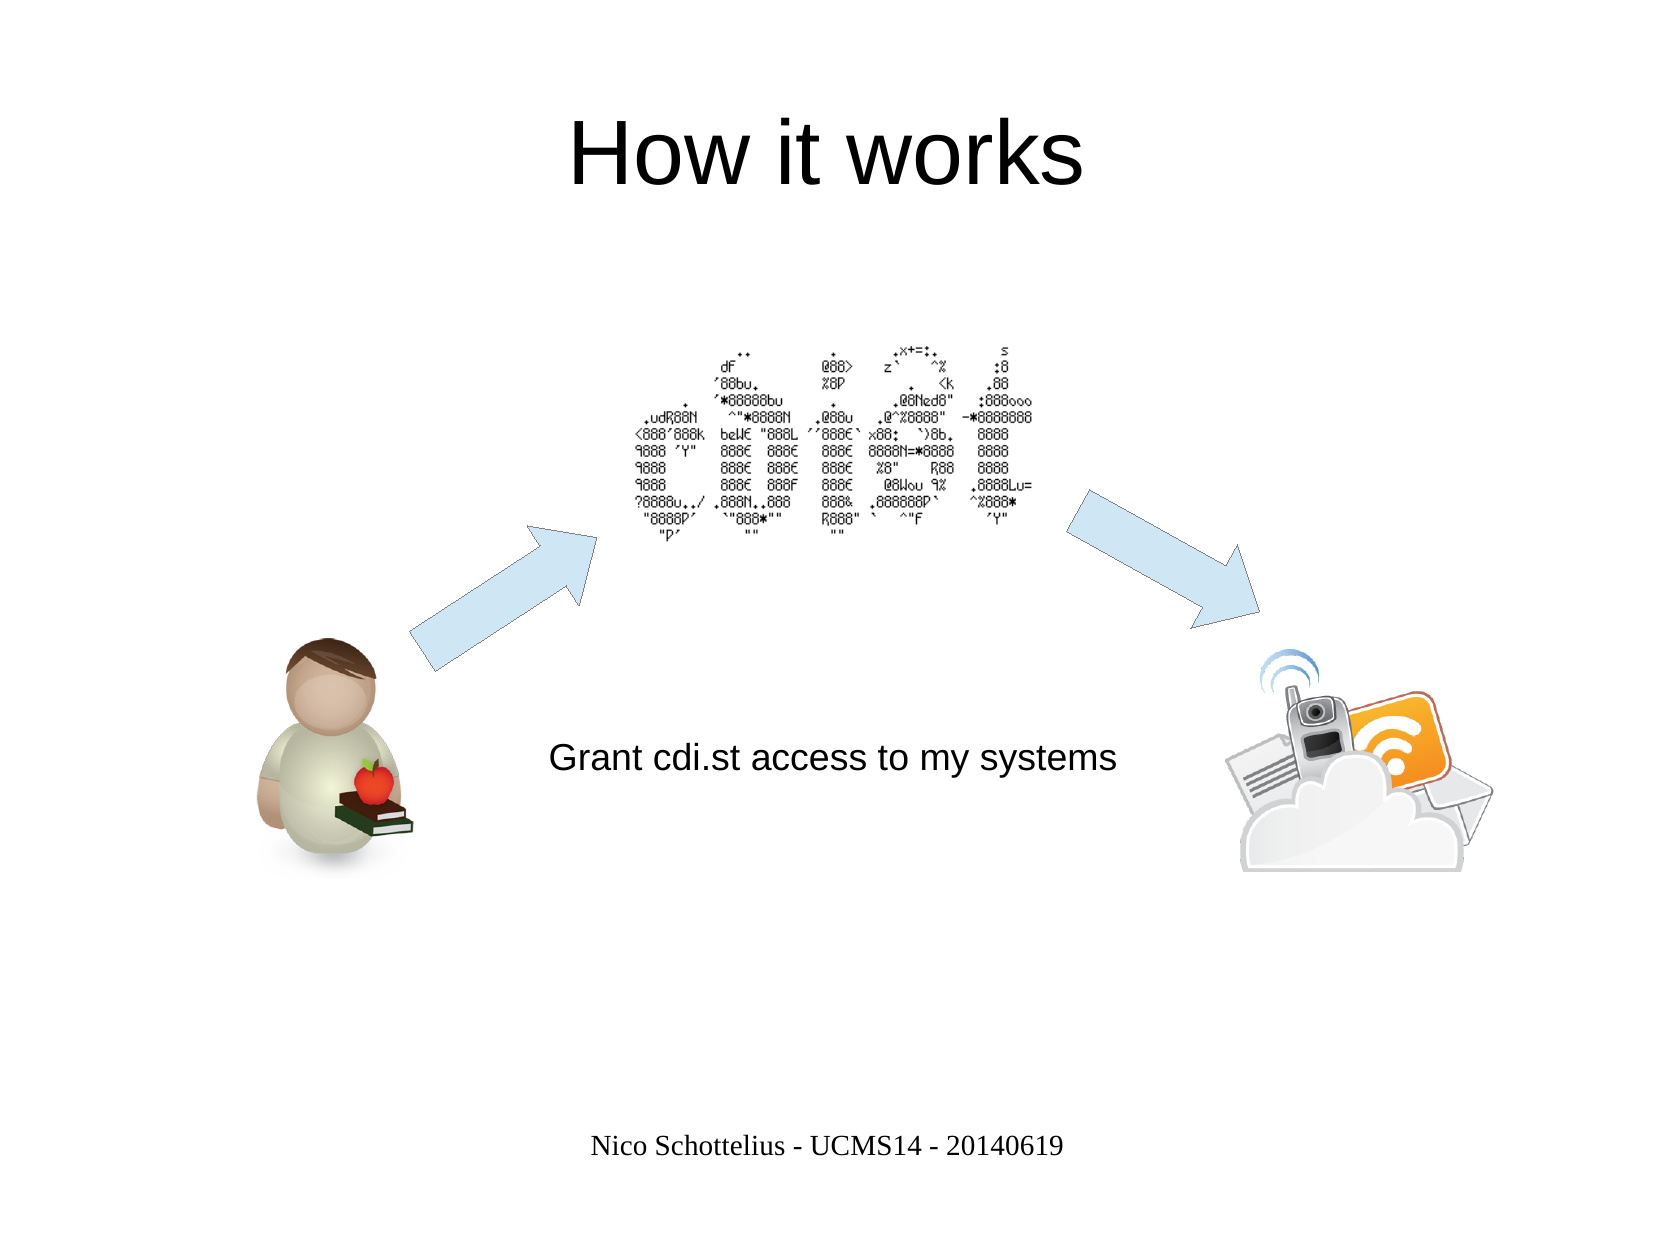

# How it works
Grant cdi.st access to my systems
Nico Schottelius - UCMS14 - 20140619